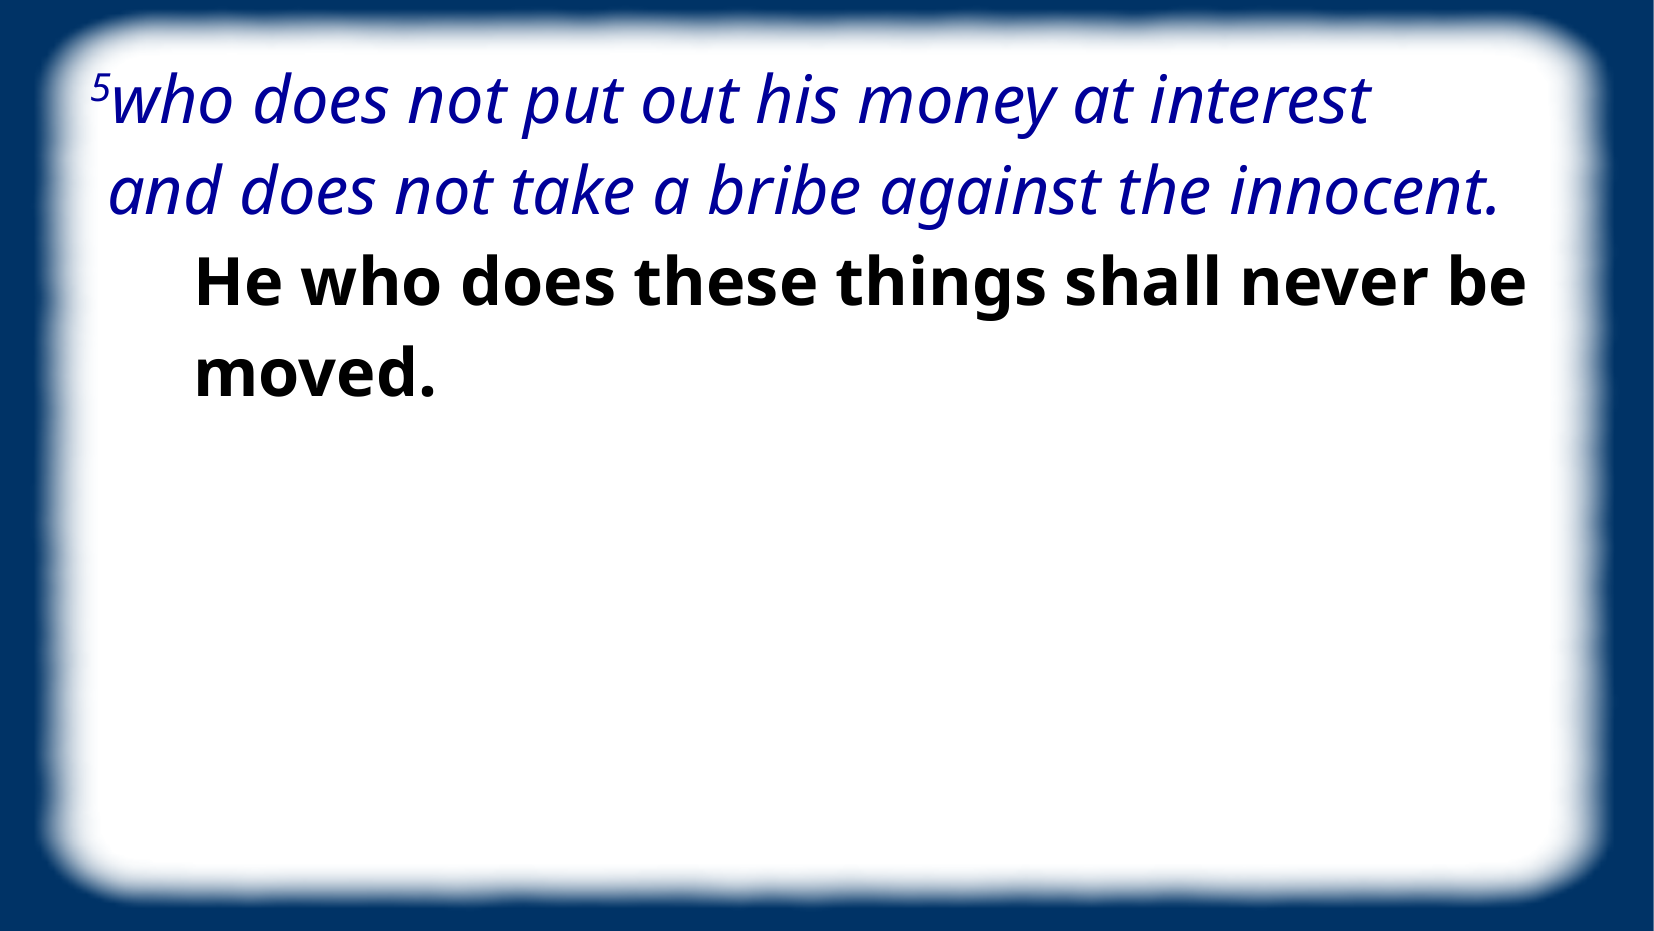

5who does not put out his money at interest
 and does not take a bribe against the innocent.
 He who does these things shall never be
 moved.